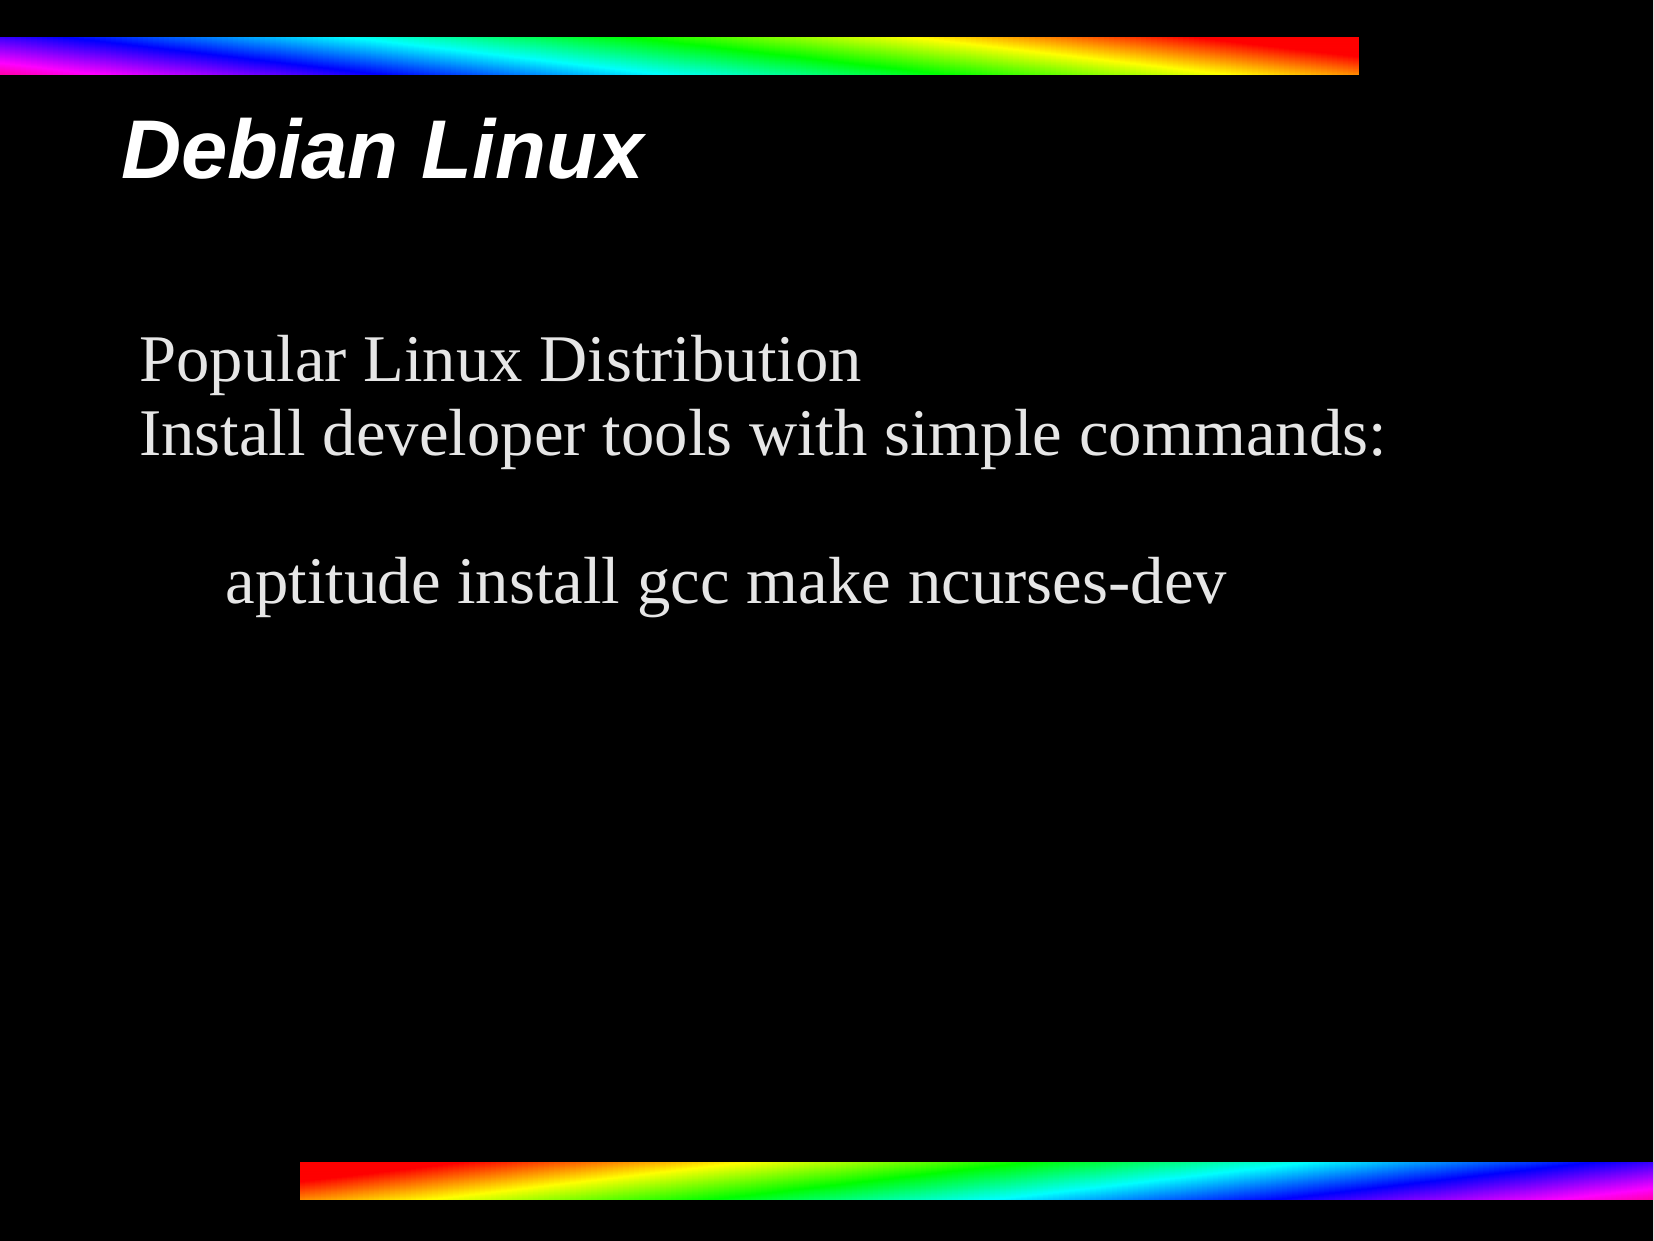

# Debian Linux
Popular Linux Distribution
Install developer tools with simple commands:
 aptitude install gcc make ncurses-dev